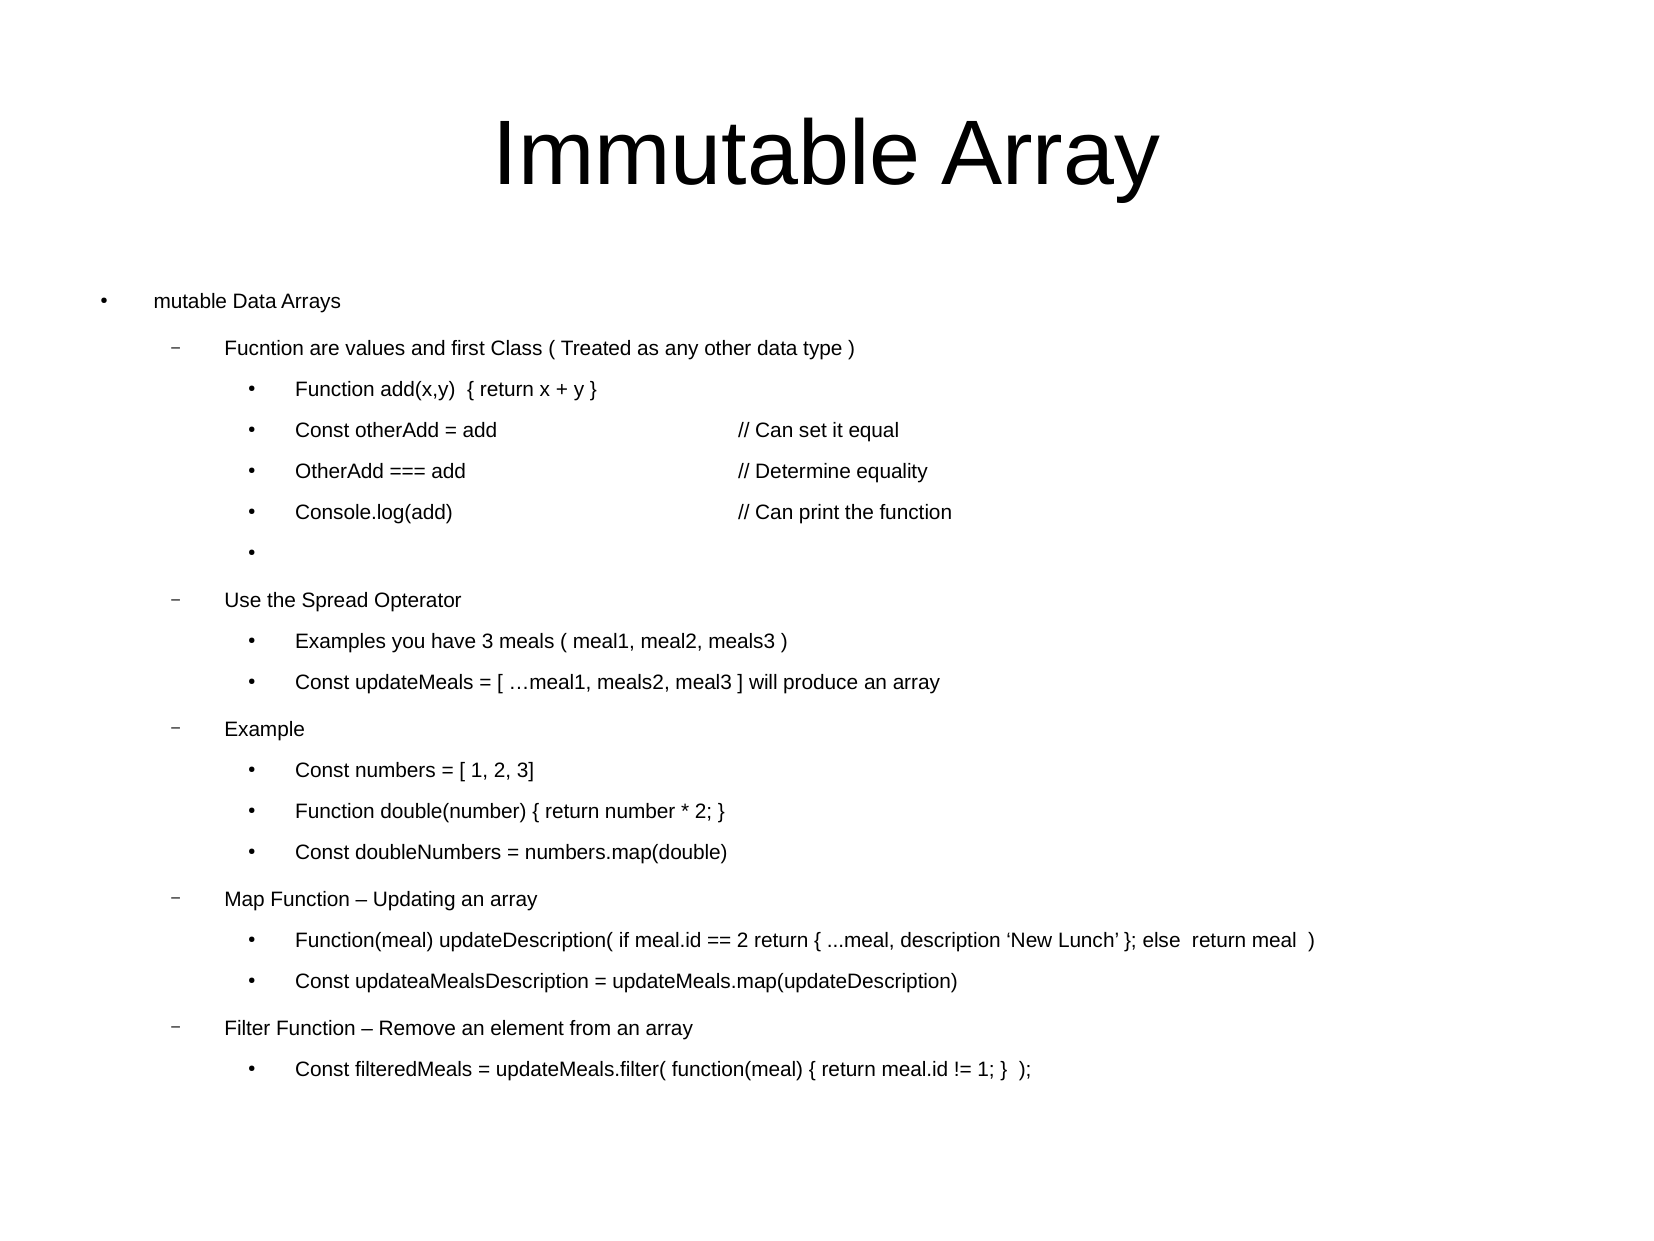

# Immutable Array
mutable Data Arrays
Fucntion are values and first Class ( Treated as any other data type )
Function add(x,y) { return x + y }
Const otherAdd = add				// Can set it equal
OtherAdd === add				// Determine equality
Console.log(add)				// Can print the function
Use the Spread Opterator
Examples you have 3 meals ( meal1, meal2, meals3 )
Const updateMeals = [ …meal1, meals2, meal3 ] will produce an array
Example
Const numbers = [ 1, 2, 3]
Function double(number) { return number * 2; }
Const doubleNumbers = numbers.map(double)
Map Function – Updating an array
Function(meal) updateDescription( if meal.id == 2 return { ...meal, description ‘New Lunch’ }; else return meal )
Const updateaMealsDescription = updateMeals.map(updateDescription)
Filter Function – Remove an element from an array
Const filteredMeals = updateMeals.filter( function(meal) { return meal.id != 1; } );